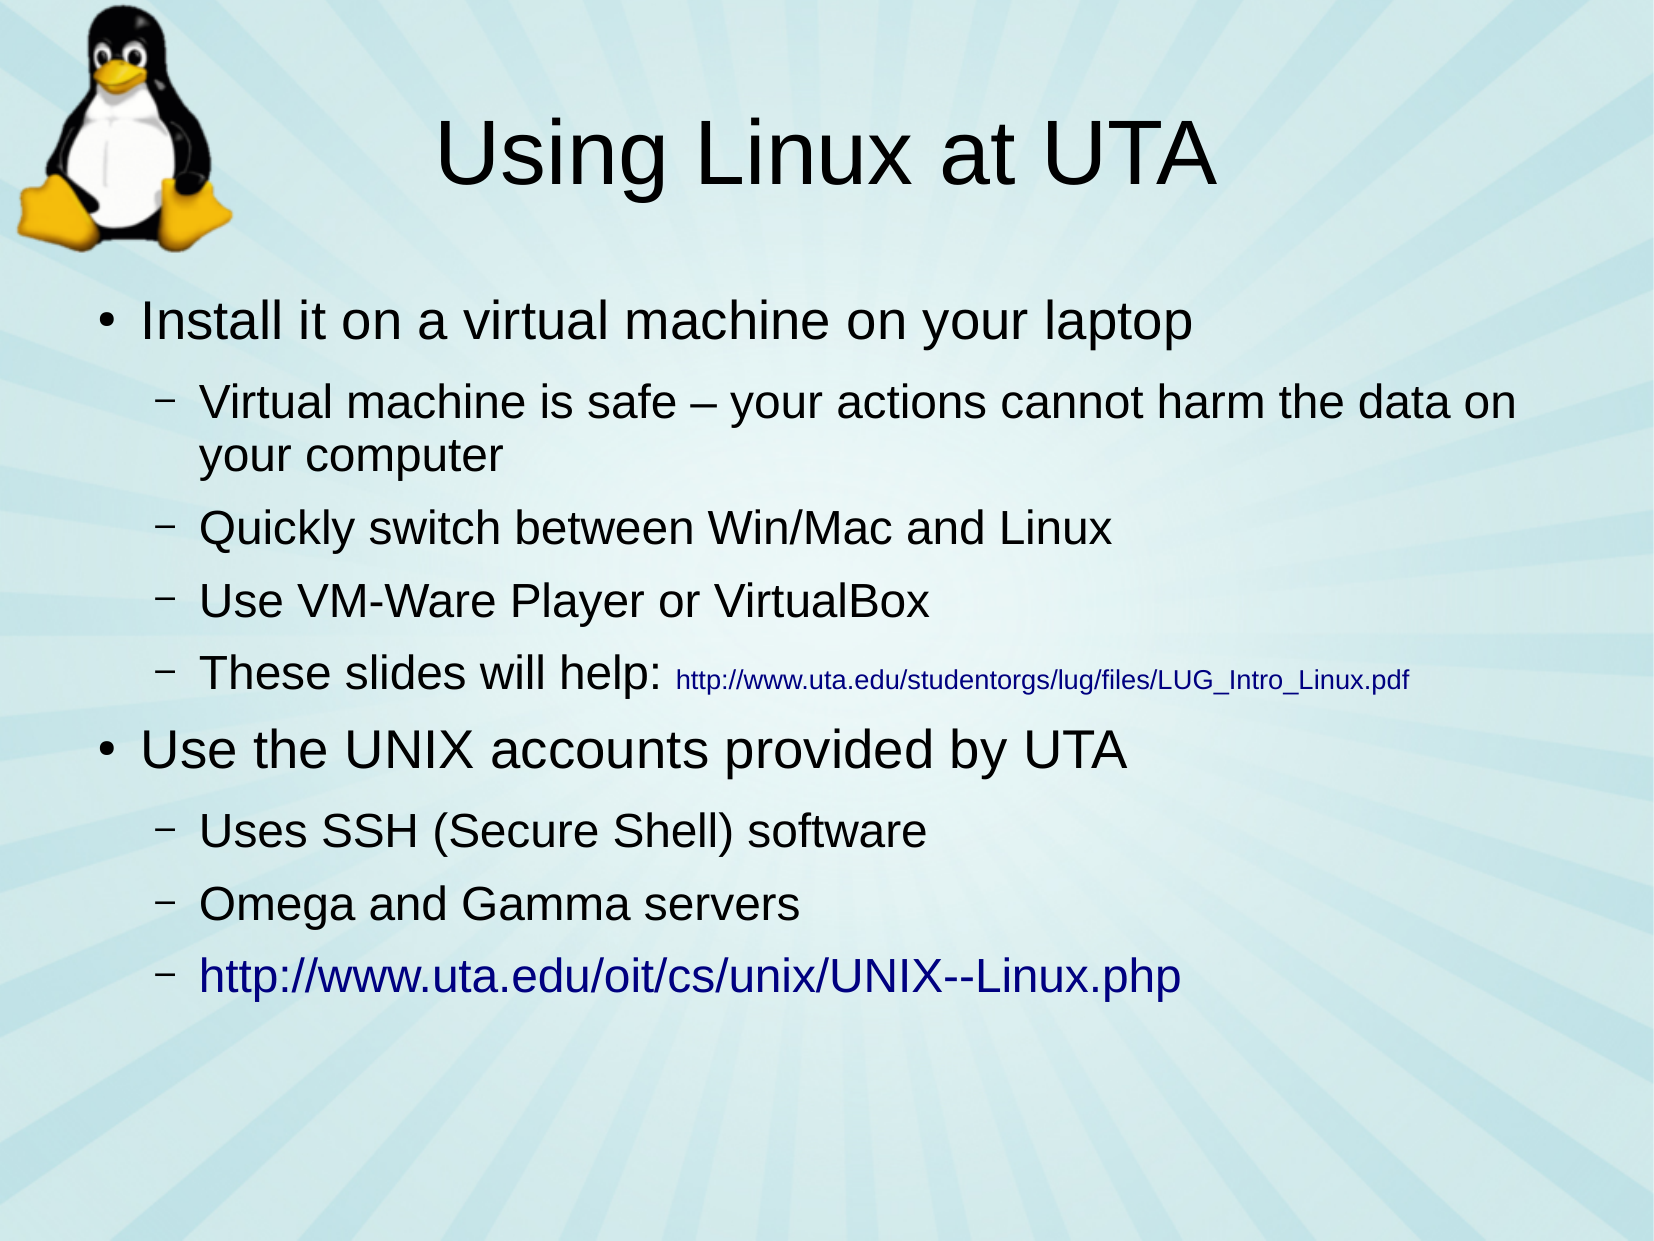

# Using Linux at UTA
Install it on a virtual machine on your laptop
Virtual machine is safe – your actions cannot harm the data on your computer
Quickly switch between Win/Mac and Linux
Use VM-Ware Player or VirtualBox
These slides will help: http://www.uta.edu/studentorgs/lug/files/LUG_Intro_Linux.pdf
Use the UNIX accounts provided by UTA
Uses SSH (Secure Shell) software
Omega and Gamma servers
http://www.uta.edu/oit/cs/unix/UNIX--Linux.php